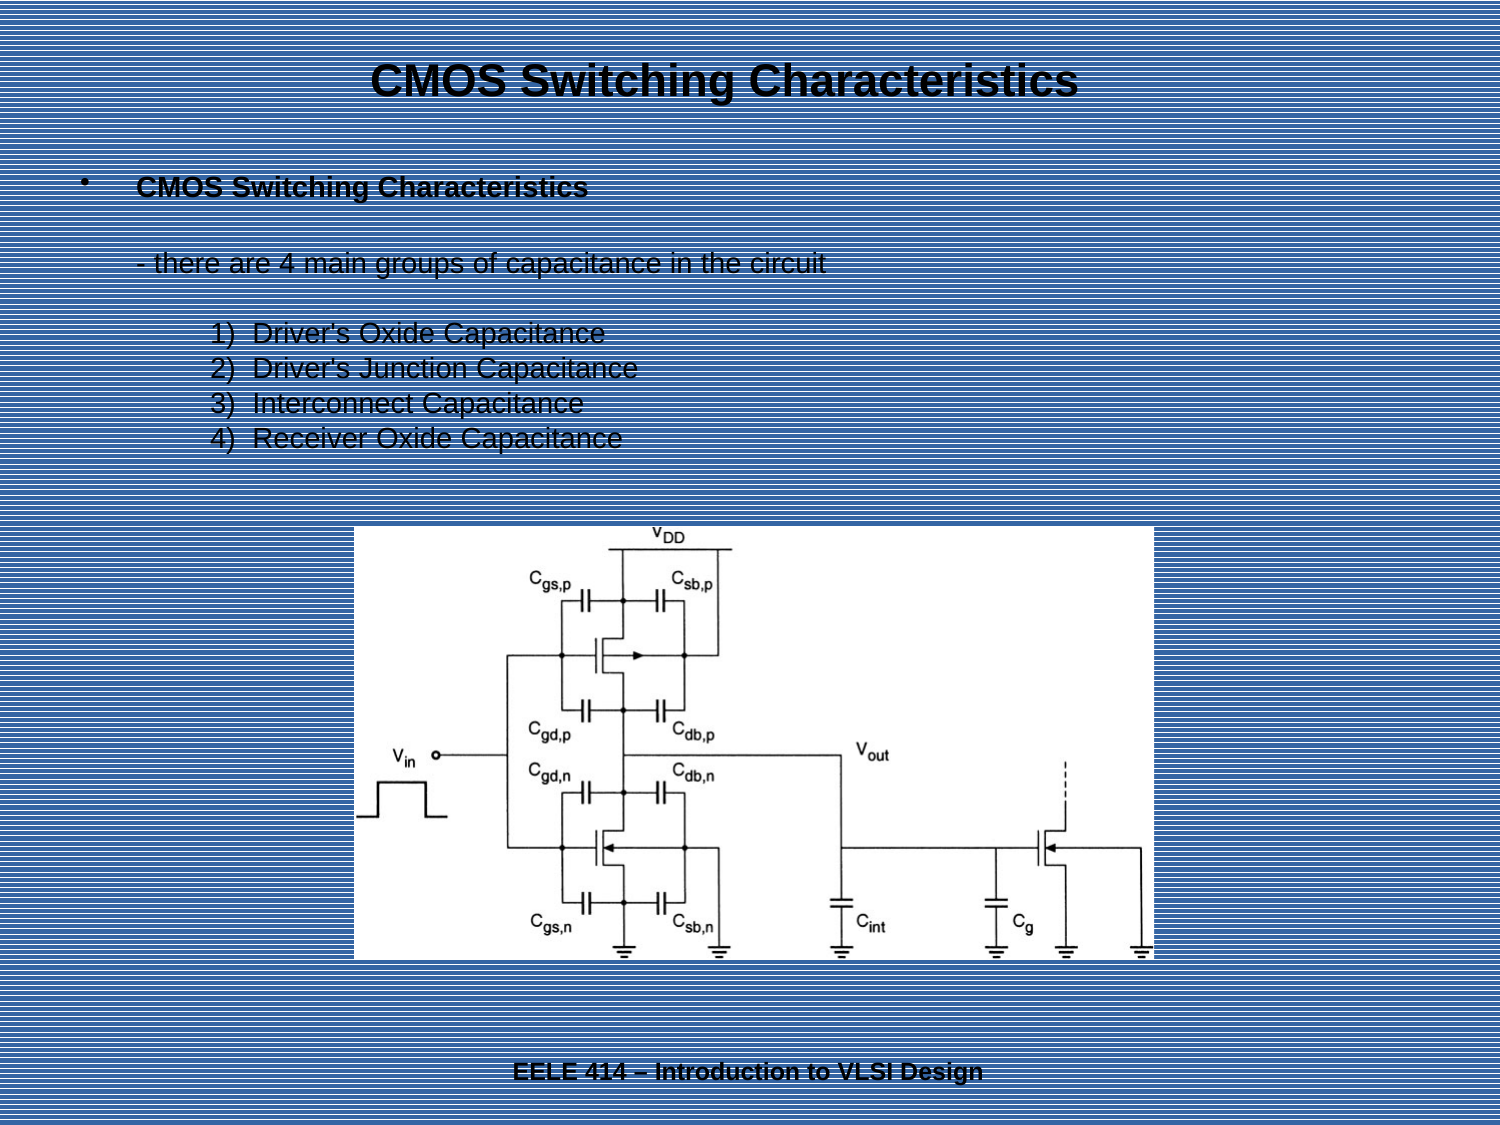

# CMOS Switching Characteristics
CMOS Switching Characteristics
	- there are 4 main groups of capacitance in the circuit
 	1) Driver's Oxide Capacitance
 	2) Driver's Junction Capacitance
 	3) Interconnect Capacitance
 	4) Receiver Oxide Capacitance